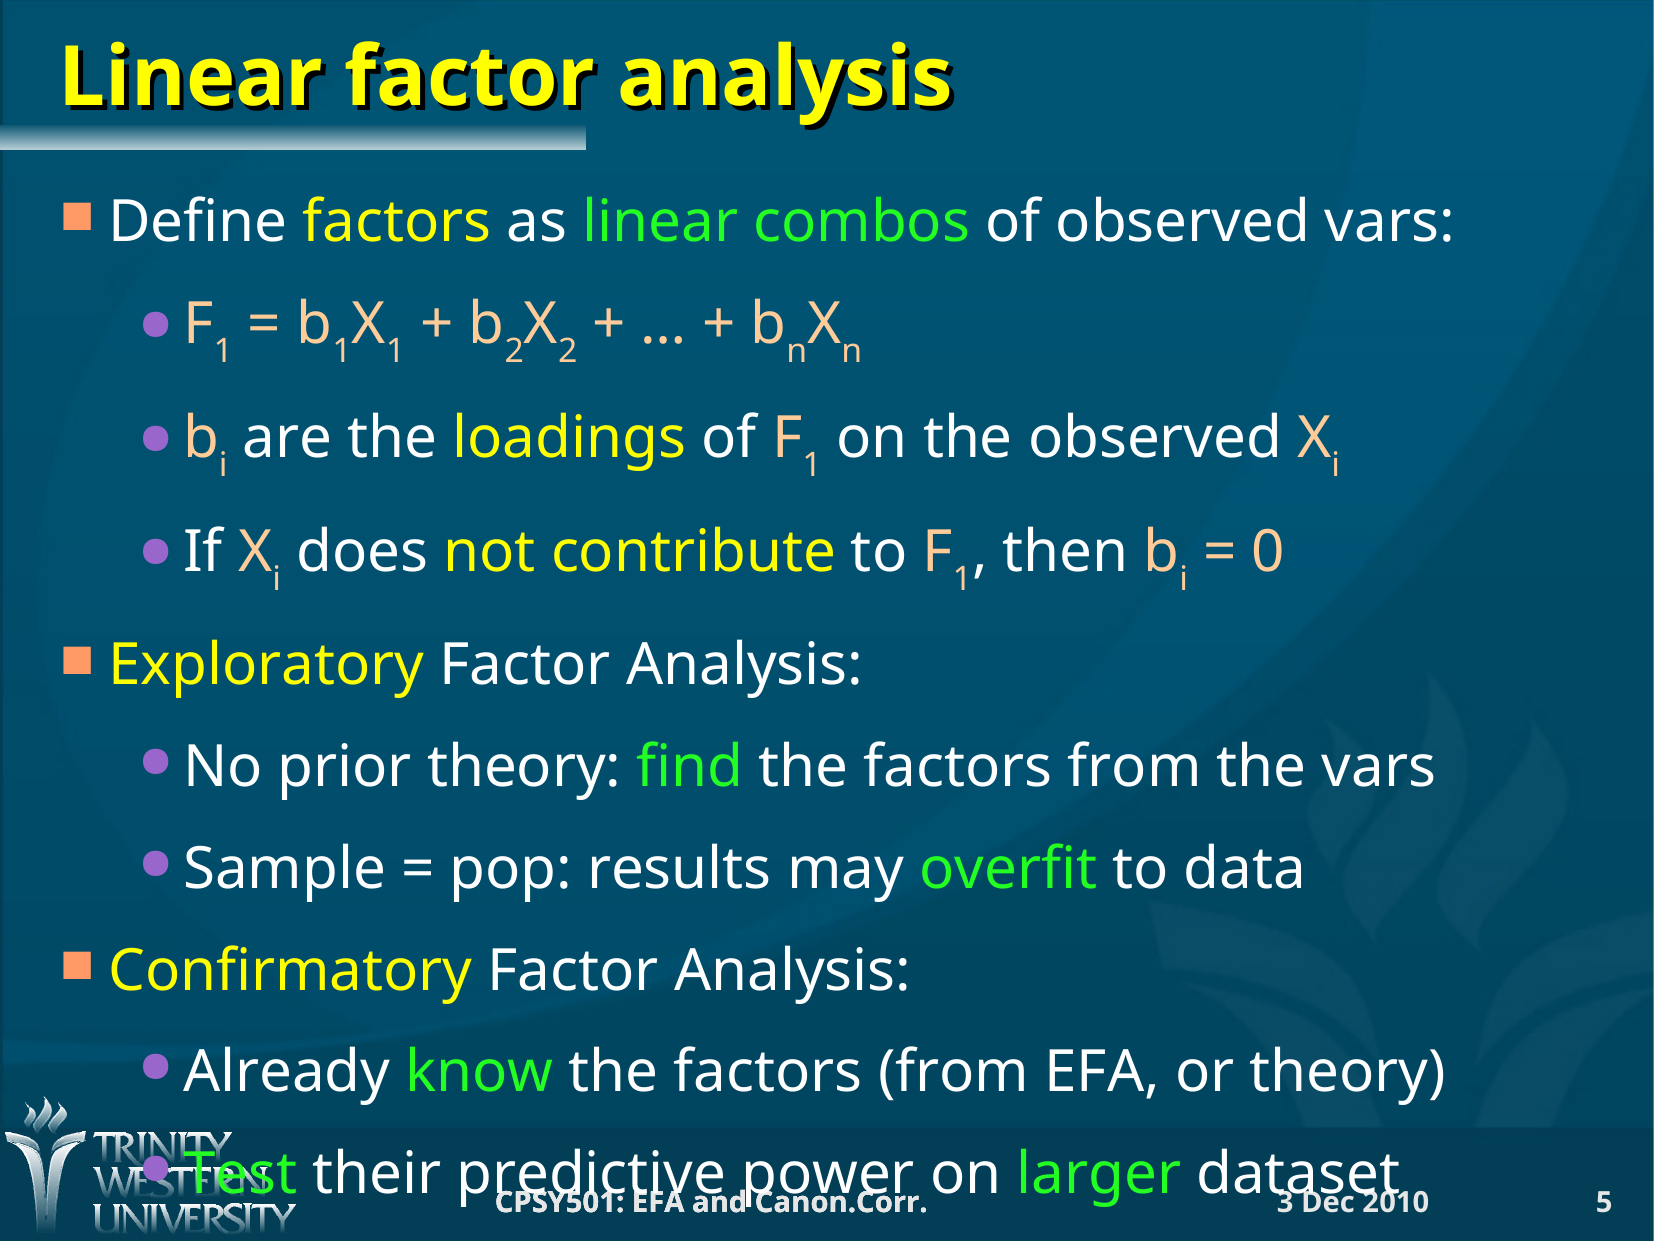

# Linear factor analysis
Define factors as linear combos of observed vars:
F1 = b1X1 + b2X2 + … + bnXn
bi are the loadings of F1 on the observed Xi
If Xi does not contribute to F1, then bi = 0
Exploratory Factor Analysis:
No prior theory: find the factors from the vars
Sample = pop: results may overfit to data
Confirmatory Factor Analysis:
Already know the factors (from EFA, or theory)
Test their predictive power on larger dataset
CPSY501: EFA and Canon.Corr.
3 Dec 2010
5